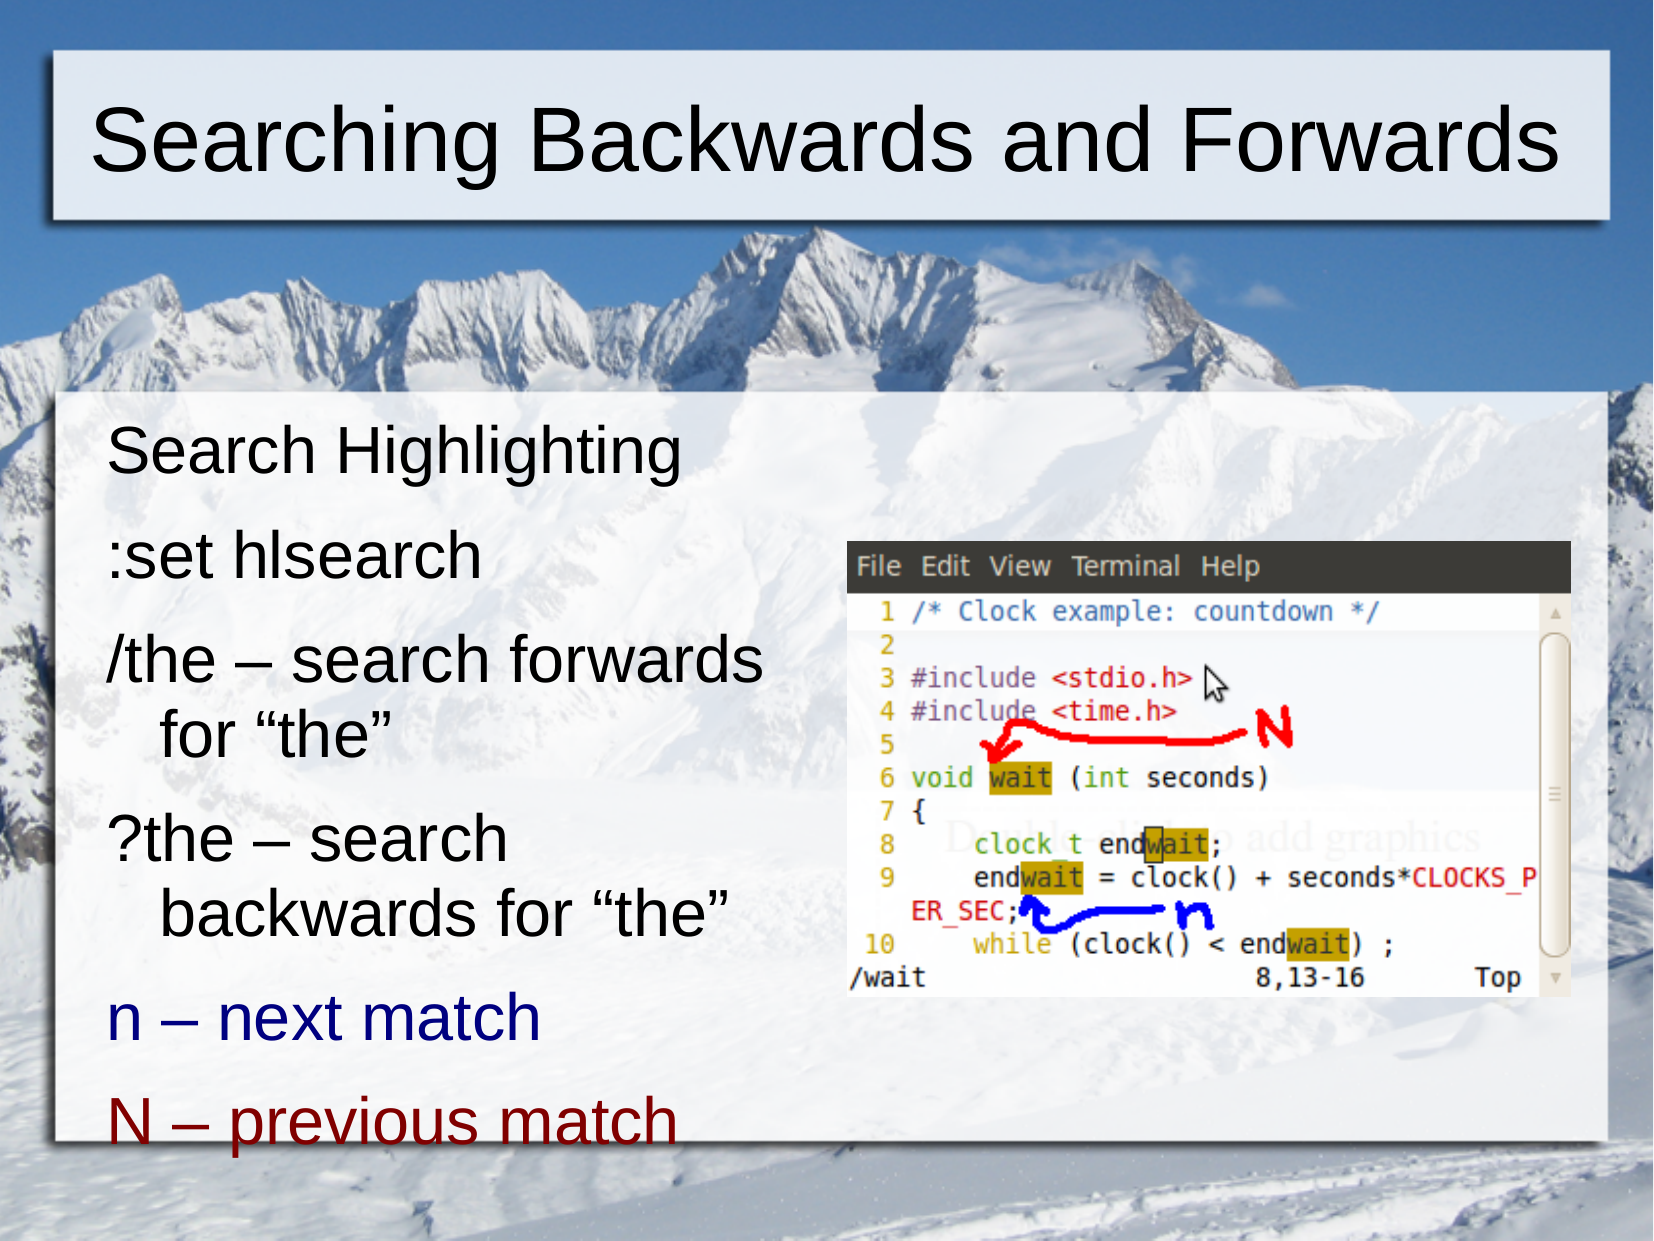

# Searching Backwards and Forwards
Search Highlighting
:set hlsearch
/the – search forwards for “the”
?the – search backwards for “the”
n – next match
N – previous match